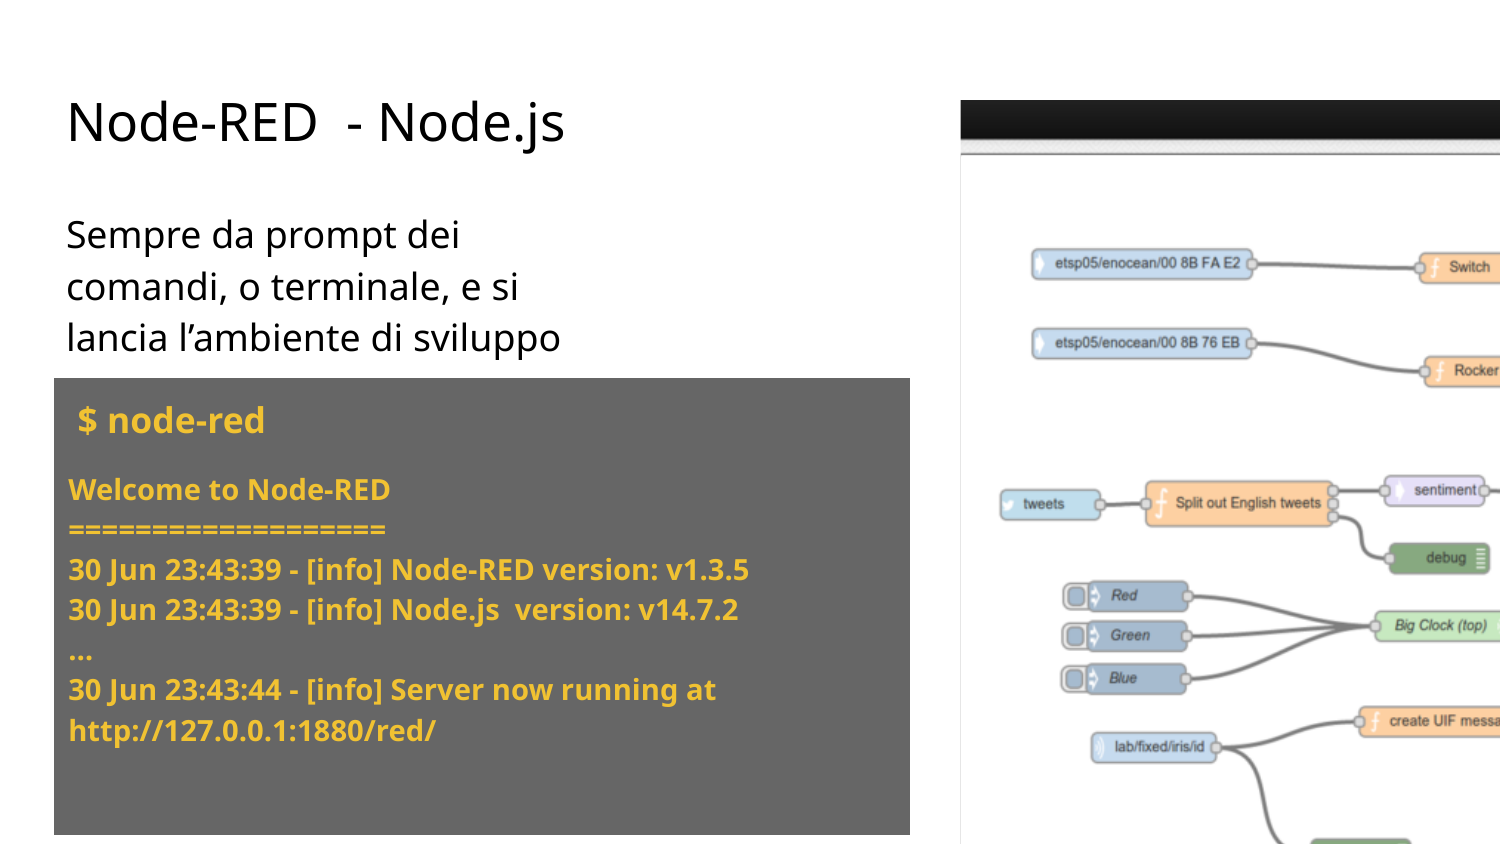

# Node-RED - Node.js
Sempre da prompt dei comandi, o terminale, e si lancia l’ambiente di sviluppo
 $ node-red
Welcome to Node-RED
===================
30 Jun 23:43:39 - [info] Node-RED version: v1.3.5
30 Jun 23:43:39 - [info] Node.js version: v14.7.2
…
30 Jun 23:43:44 - [info] Server now running at http://127.0.0.1:1880/red/